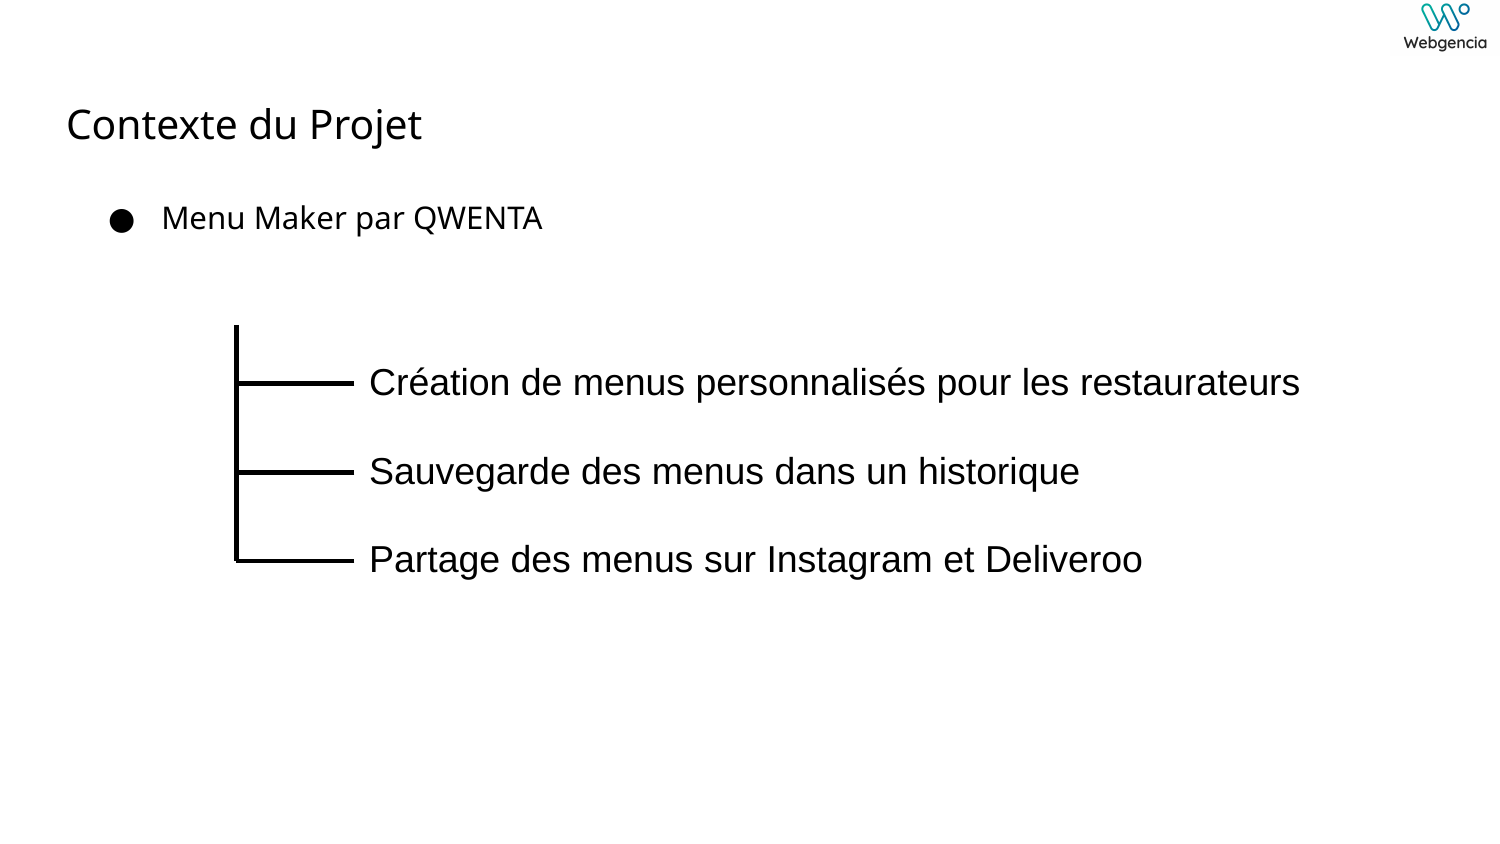

Brève introduction du site de Menu Maker : objectifs
# Contexte du Projet
Menu Maker par QWENTA
Création de menus personnalisés pour les restaurateurs
Sauvegarde des menus dans un historique
Partage des menus sur Instagram et Deliveroo